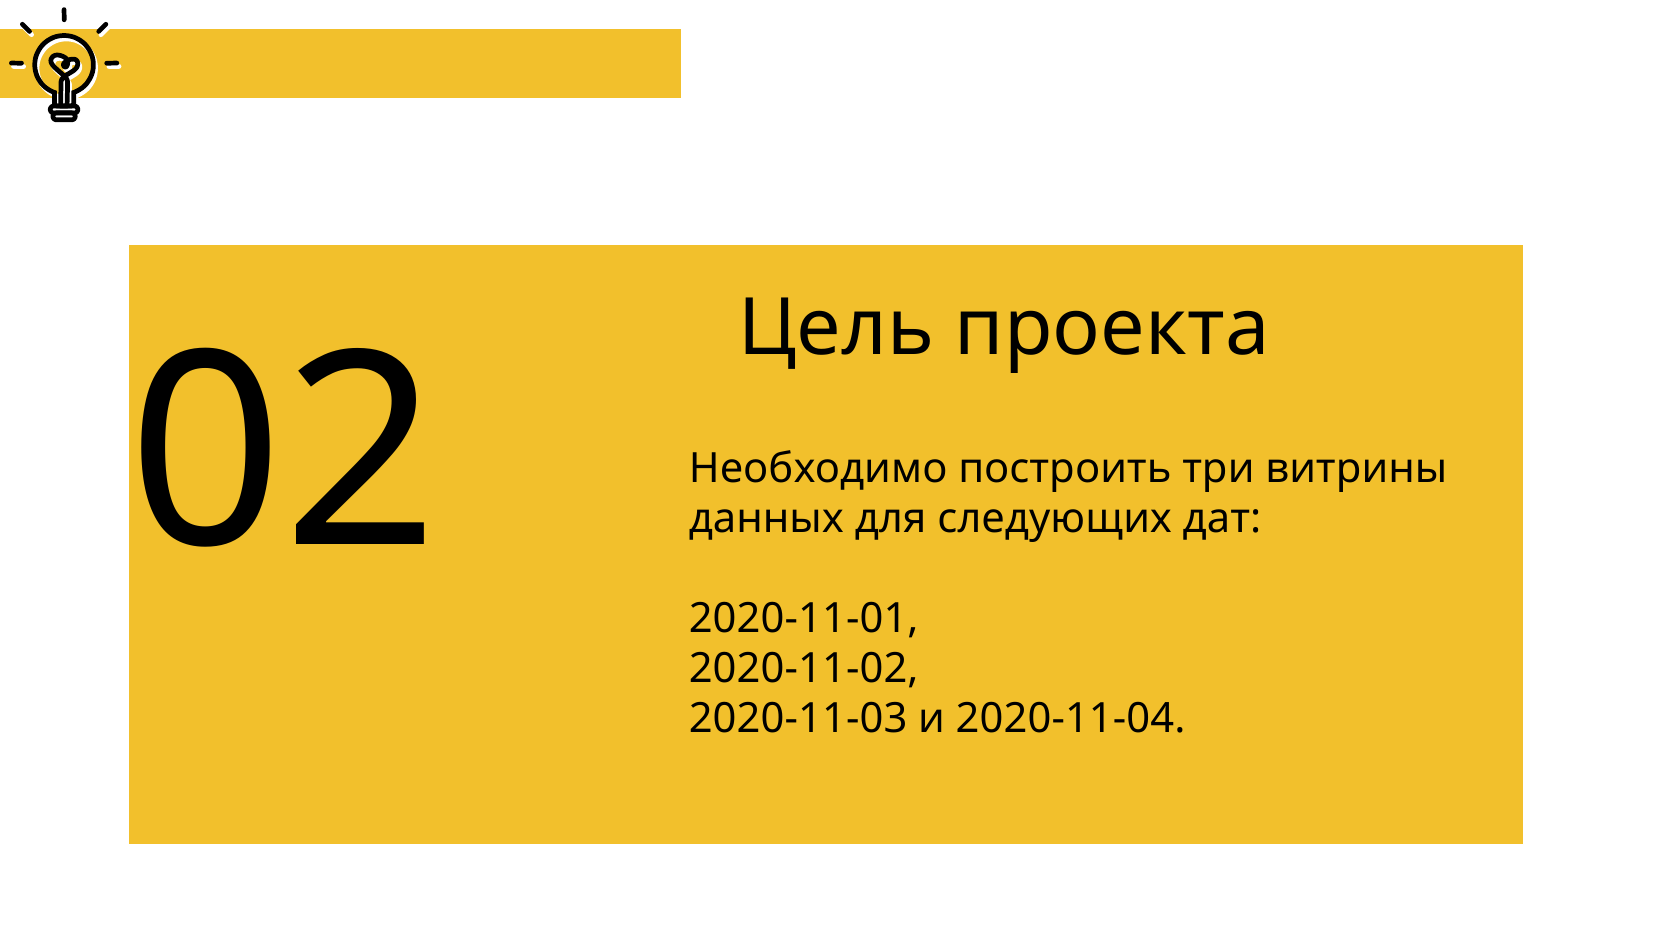

# Цель проекта
02
Необходимо построить три витрины данных для следующих дат:
2020-11-01,
2020-11-02,
2020-11-03 и 2020-11-04.